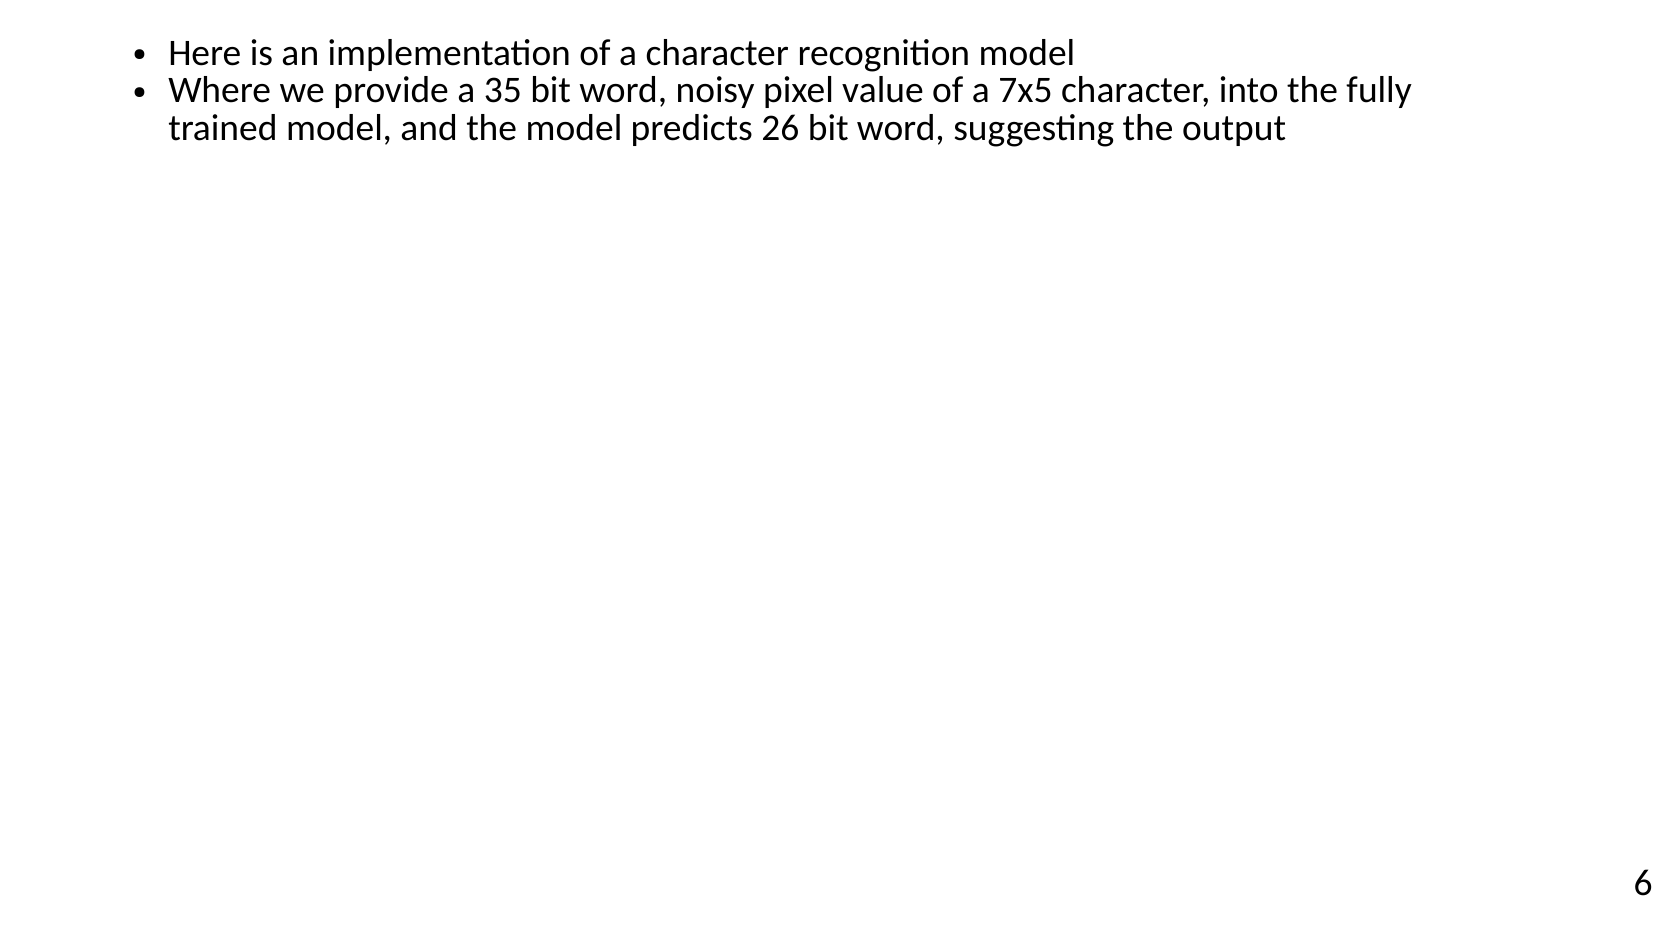

Here is an implementation of a character recognition model
Where we provide a 35 bit word, noisy pixel value of a 7x5 character, into the fully trained model, and the model predicts 26 bit word, suggesting the output